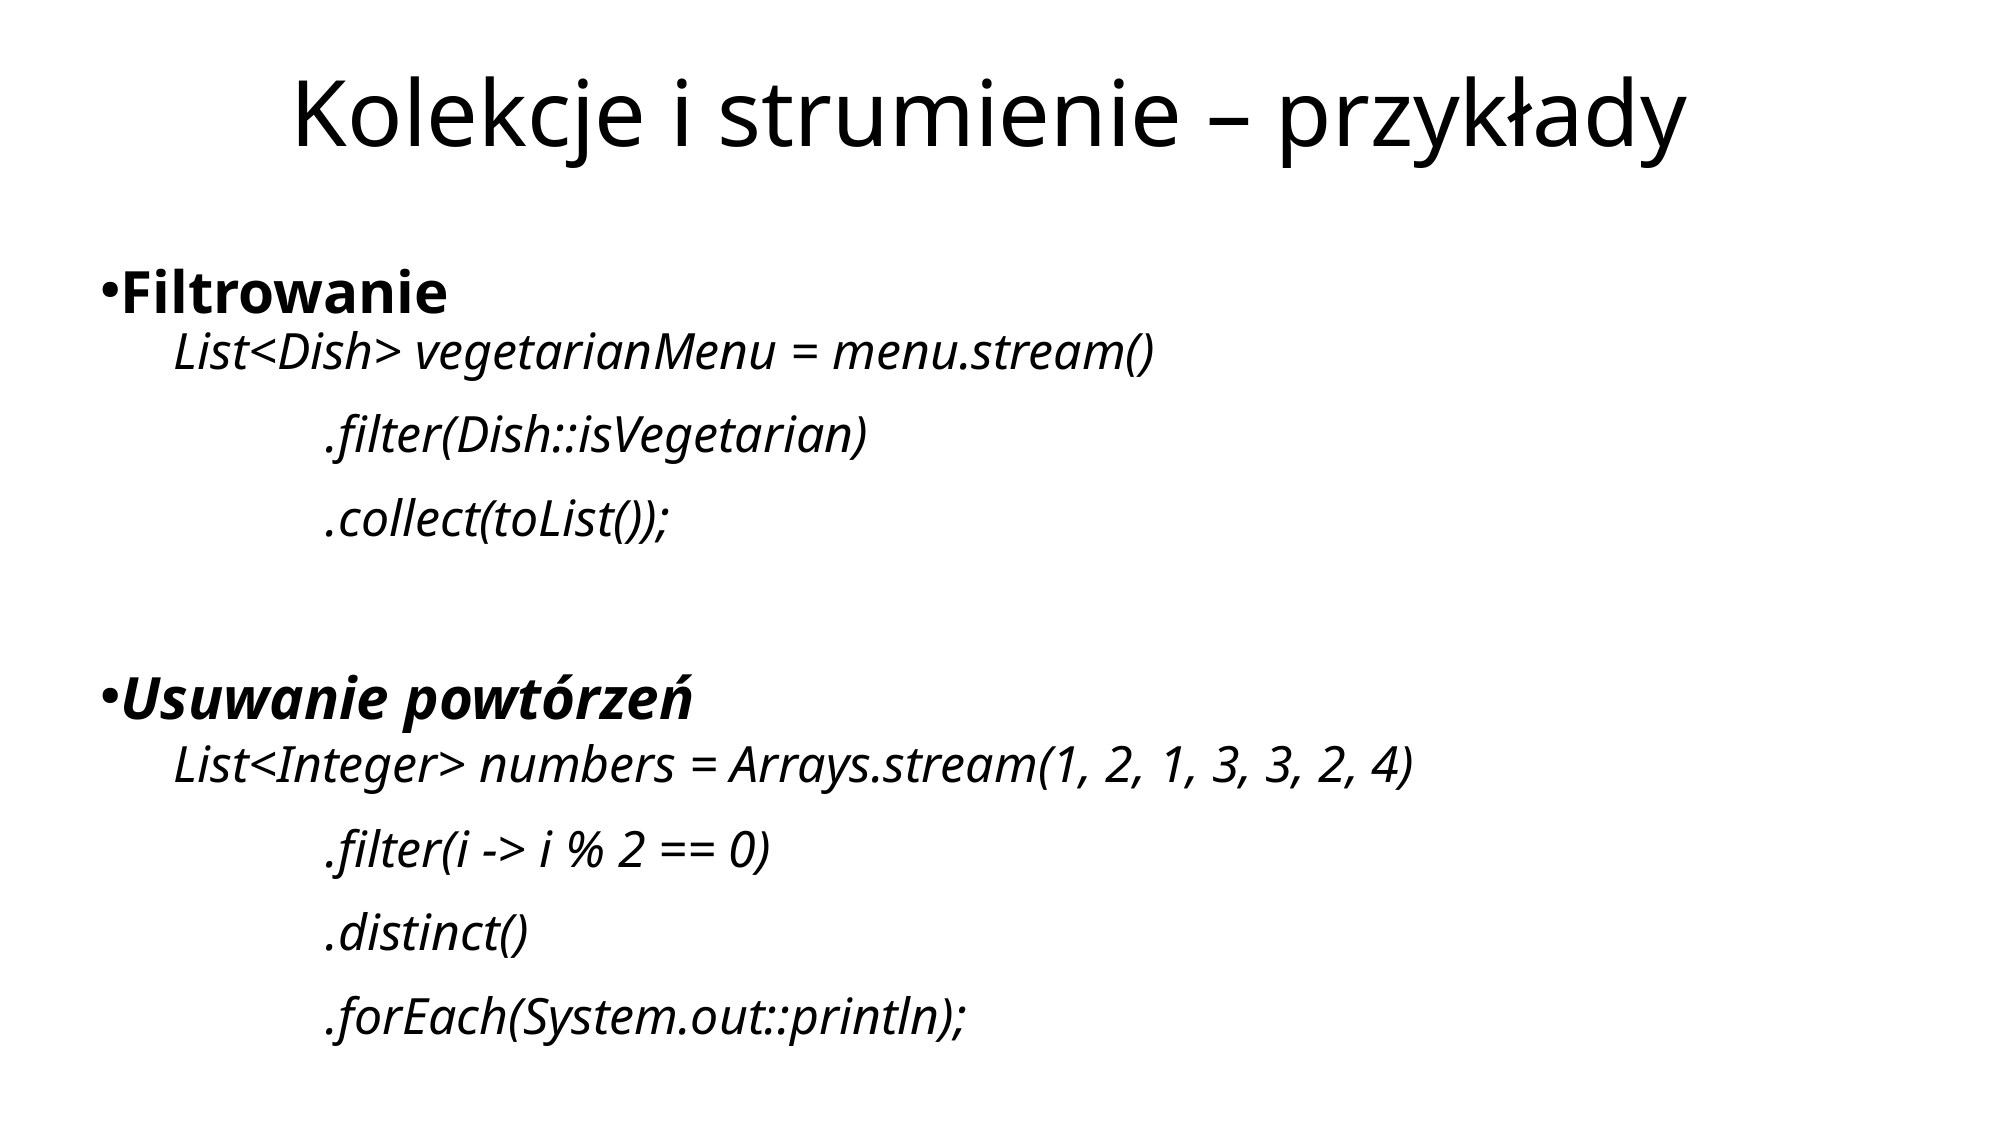

# Kolekcje i strumienie – przykłady
Filtrowanie
	List<Dish> vegetarianMenu = menu.stream()
 .filter(Dish::isVegetarian)
 .collect(toList());
Usuwanie powtórzeń
	List<Integer> numbers = Arrays.stream(1, 2, 1, 3, 3, 2, 4)
 .filter(i -> i % 2 == 0)
 .distinct()
 .forEach(System.out::println);